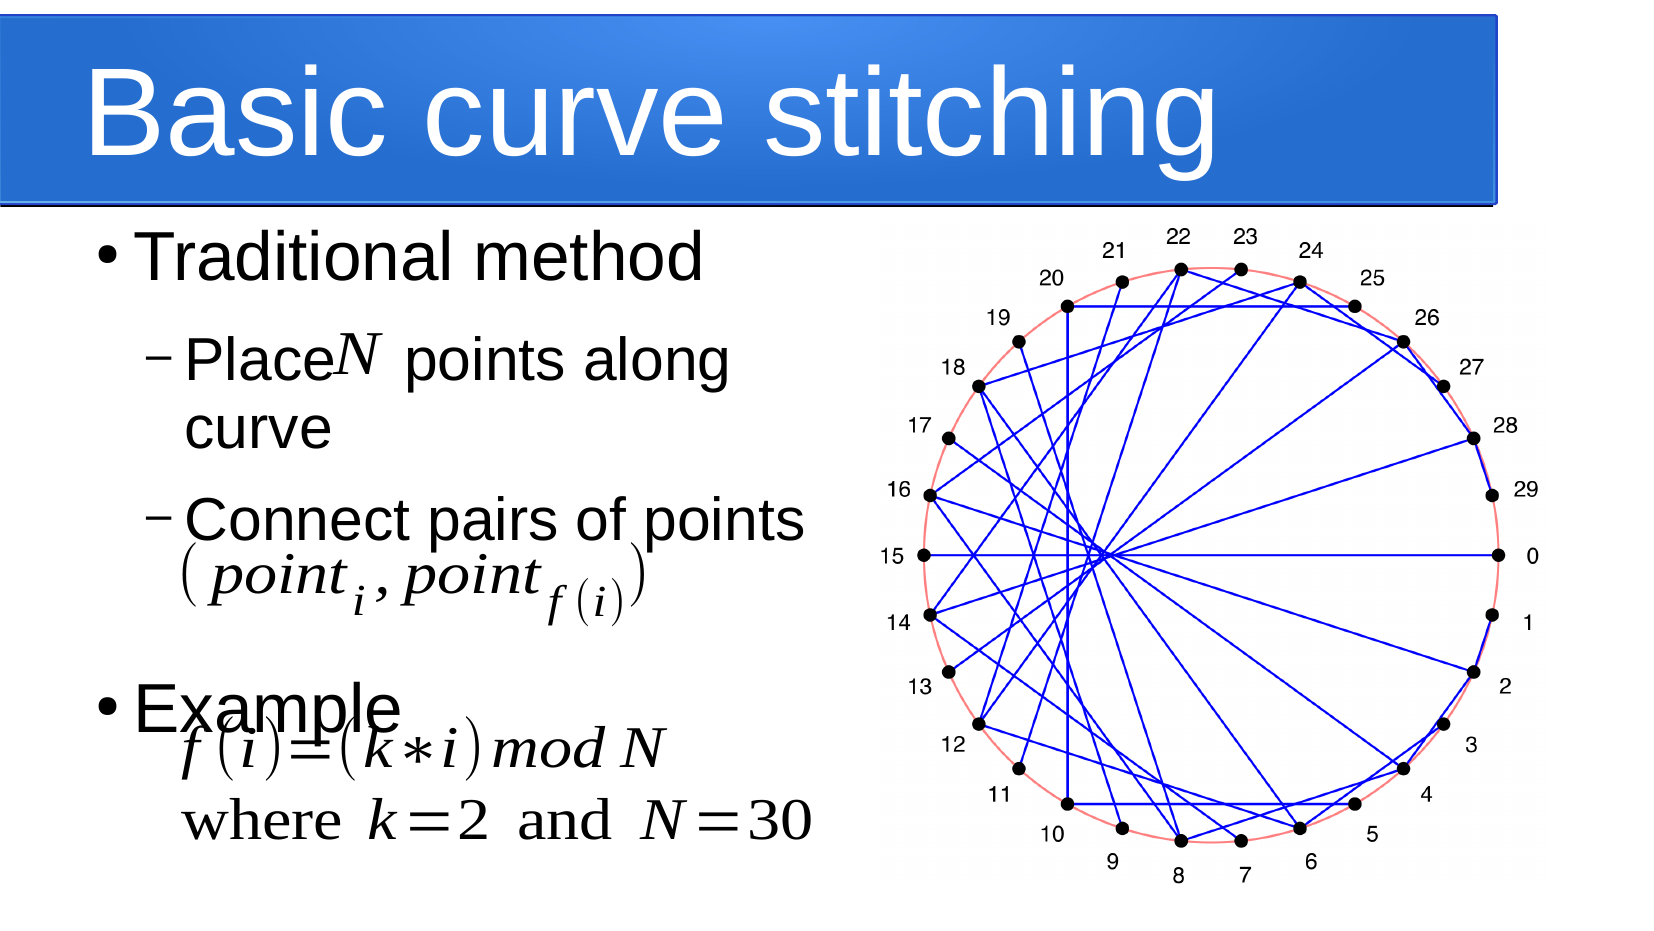

# Basic curve stitching
Traditional method
Place points along curve
Connect pairs of points
Example